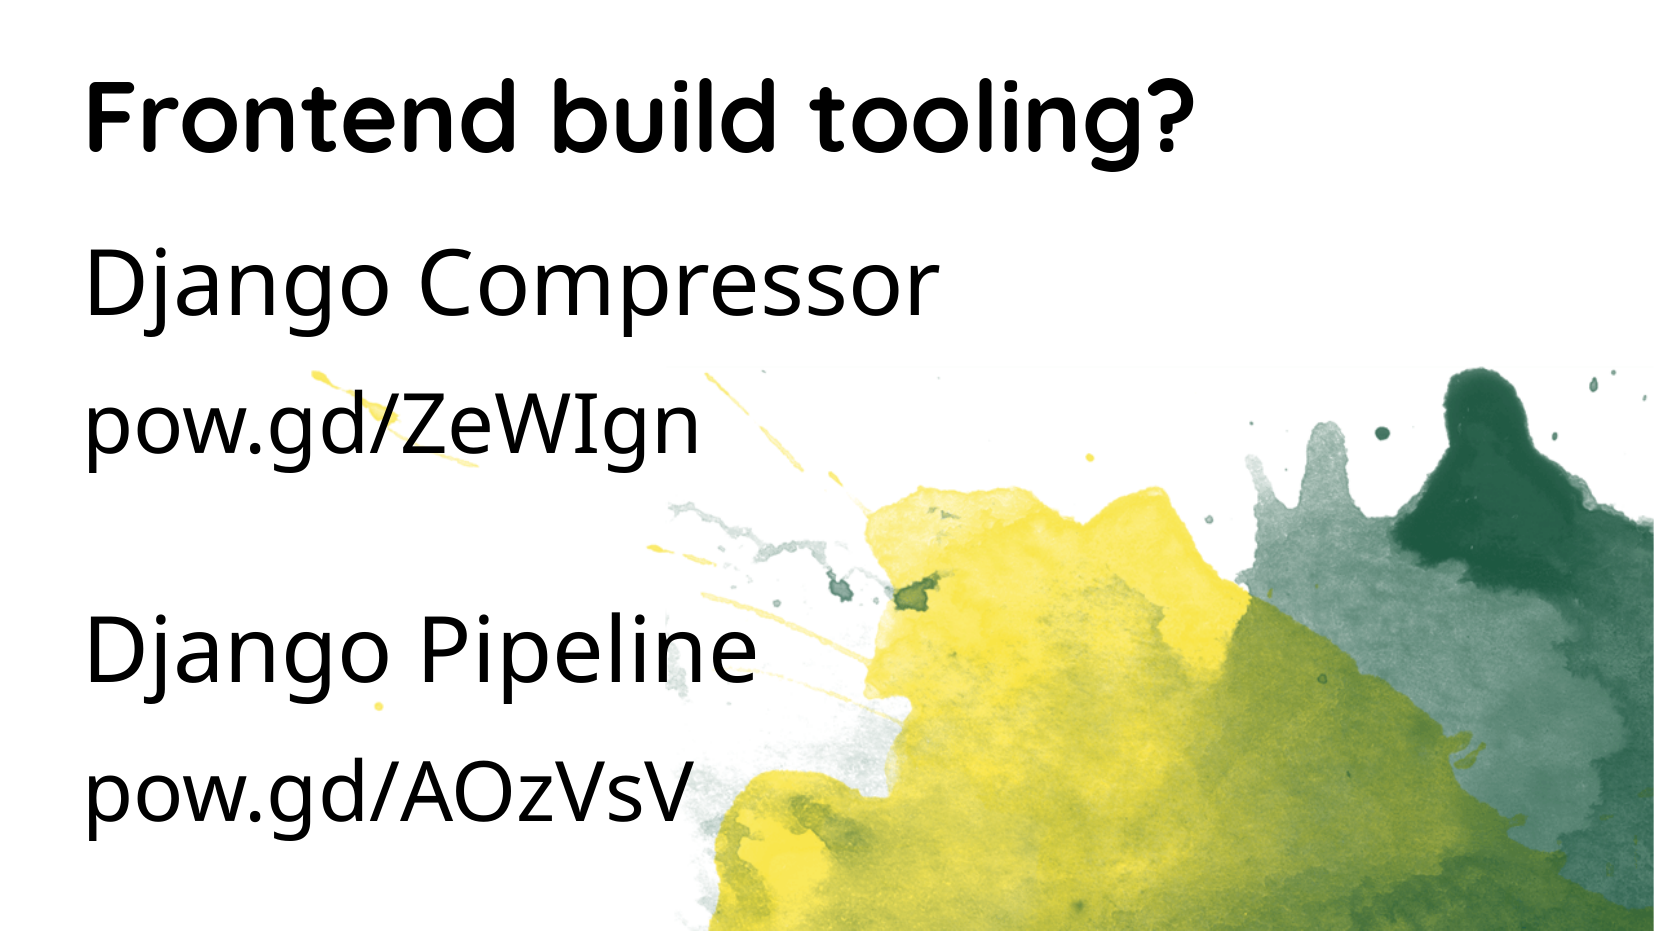

# Frontend build tooling?
Django Compressor
pow.gd/ZeWIgn
Django Pipeline
pow.gd/AOzVsV